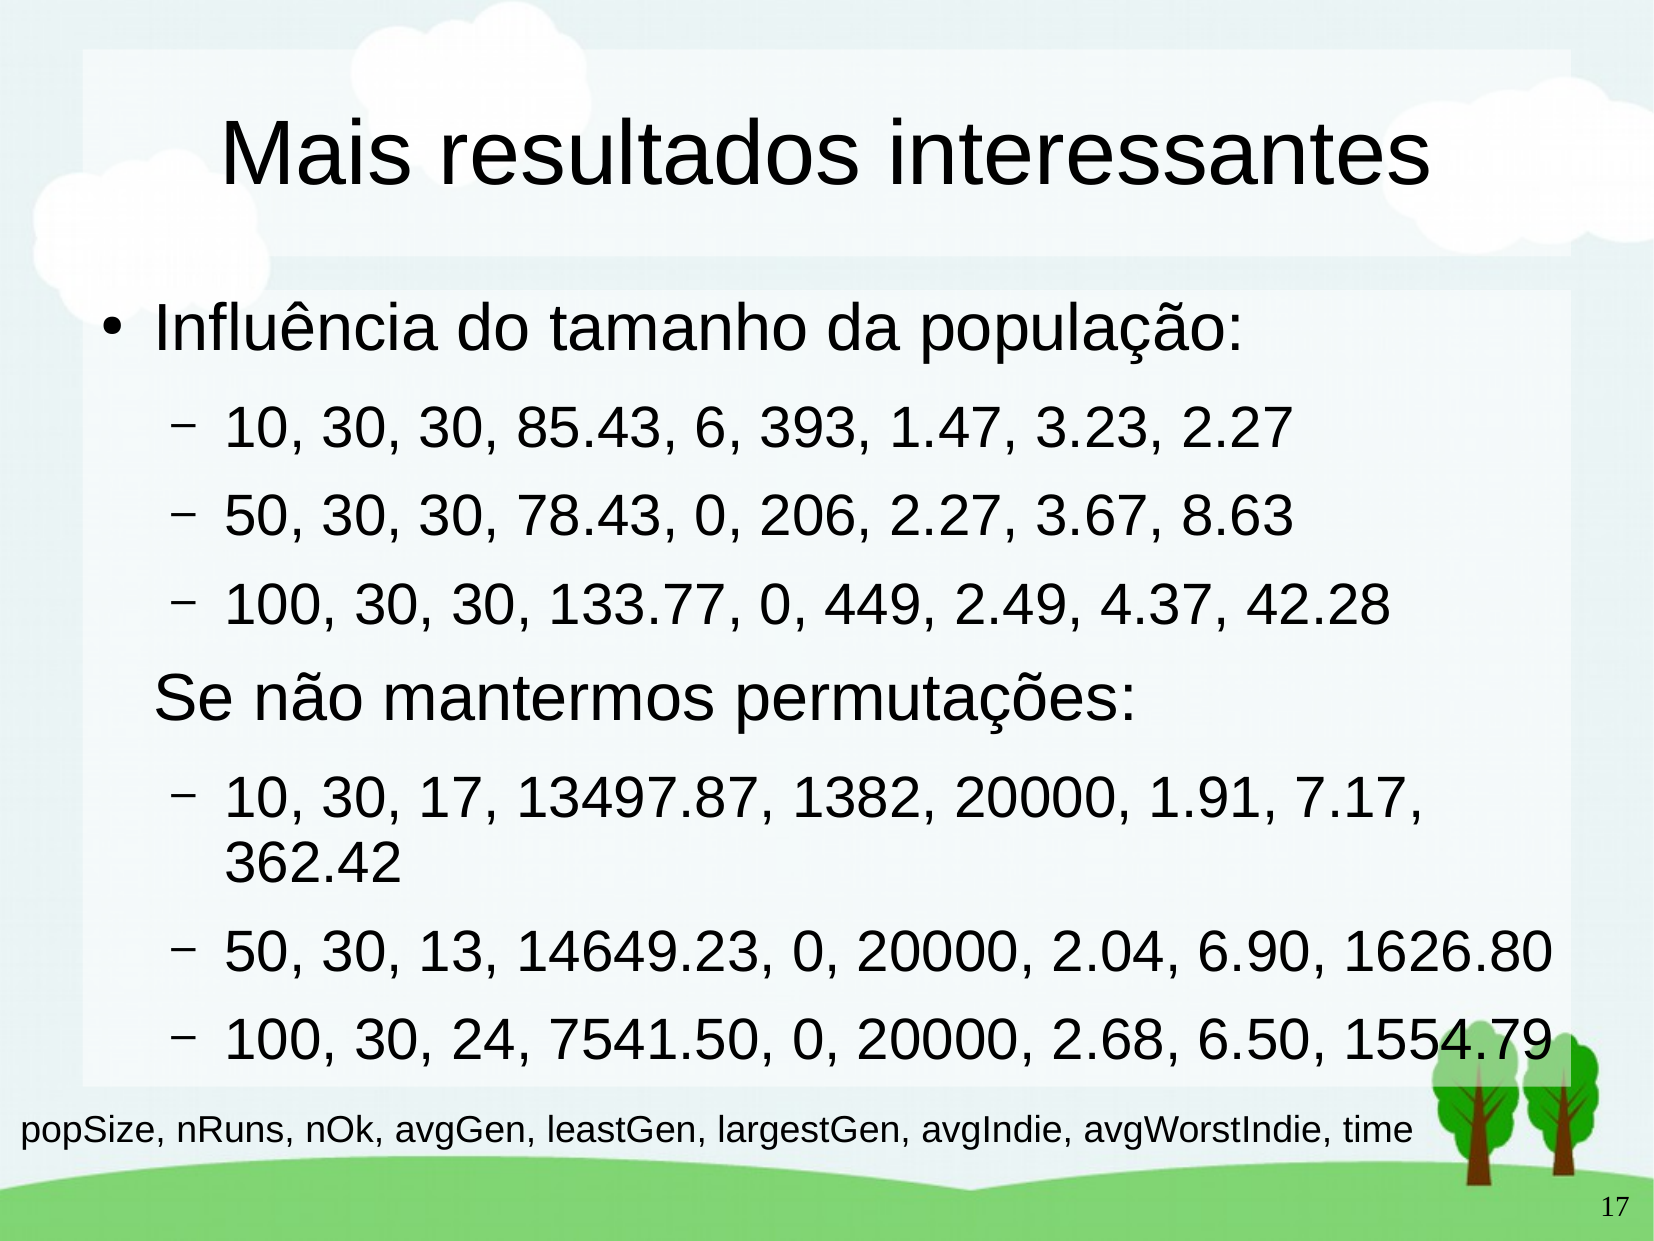

# Mais resultados interessantes
Influência do tamanho da população:
10, 30, 30, 85.43, 6, 393, 1.47, 3.23, 2.27
50, 30, 30, 78.43, 0, 206, 2.27, 3.67, 8.63
100, 30, 30, 133.77, 0, 449, 2.49, 4.37, 42.28
Se não mantermos permutações:
10, 30, 17, 13497.87, 1382, 20000, 1.91, 7.17, 362.42
50, 30, 13, 14649.23, 0, 20000, 2.04, 6.90, 1626.80
100, 30, 24, 7541.50, 0, 20000, 2.68, 6.50, 1554.79
popSize, nRuns, nOk, avgGen, leastGen, largestGen, avgIndie, avgWorstIndie, time
17